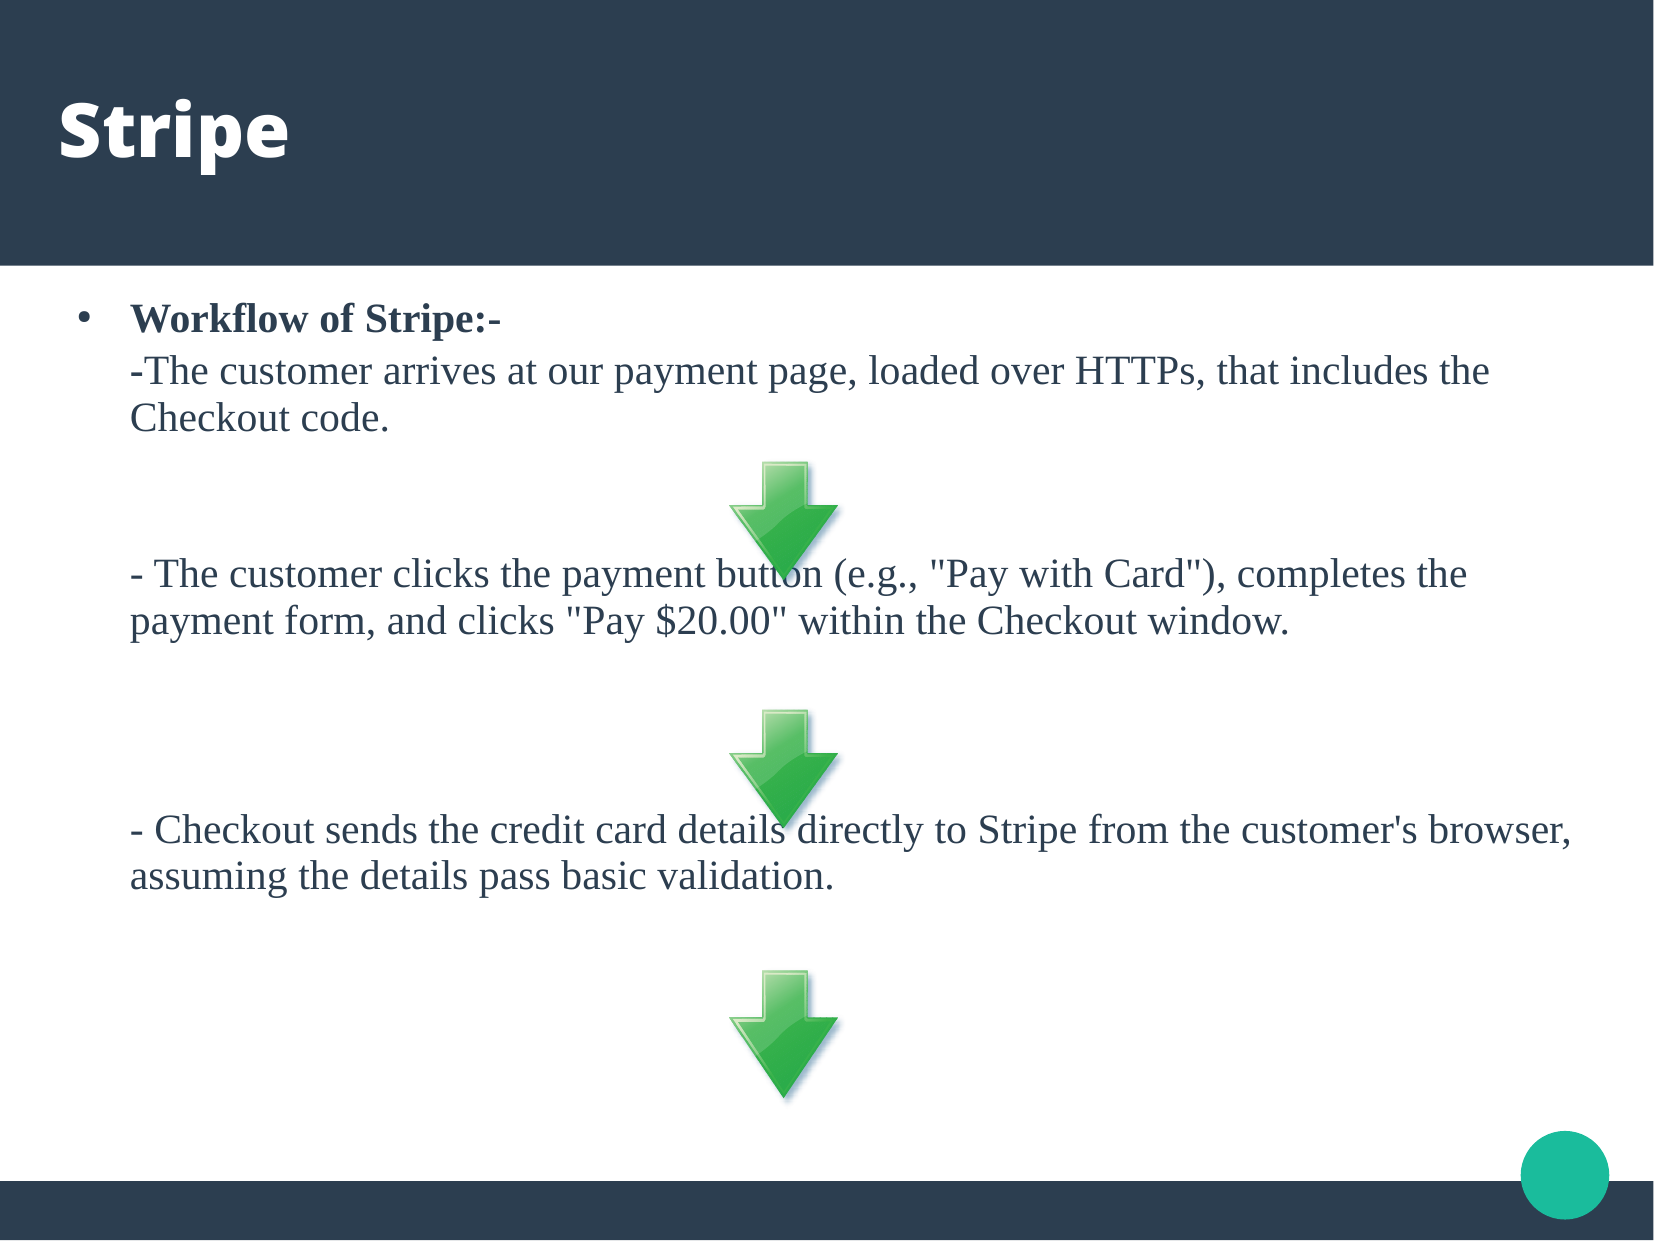

# Stripe
Workflow of Stripe:-
-The customer arrives at our payment page, loaded over HTTPs, that includes the Checkout code.
- The customer clicks the payment button (e.g., "Pay with Card"), completes the payment form, and clicks "Pay $20.00" within the Checkout window.
- Checkout sends the credit card details directly to Stripe from the customer's browser, assuming the details pass basic validation.